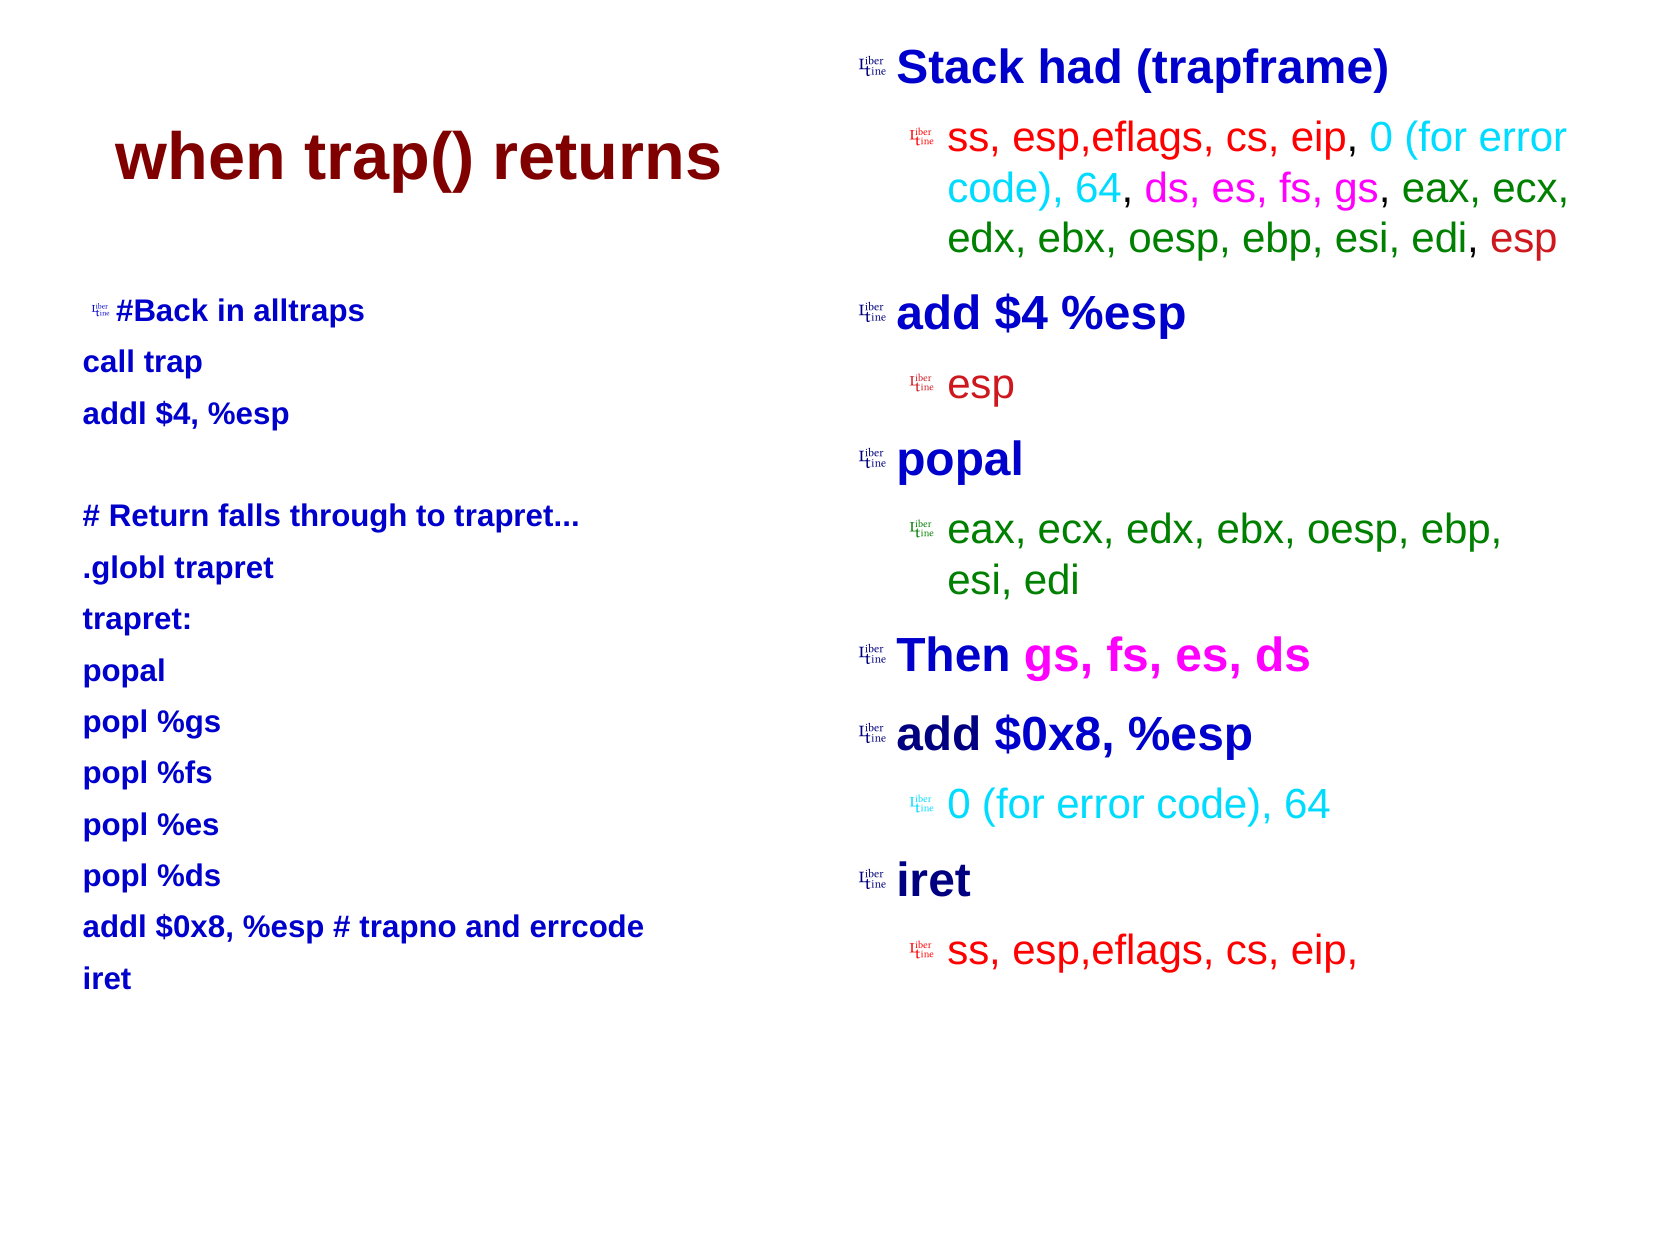

Stack had (trapframe)
ss, esp,eflags, cs, eip, 0 (for error code), 64, ds, es, fs, gs, eax, ecx, edx, ebx, oesp, ebp, esi, edi, esp
add $4 %esp
esp
popal
eax, ecx, edx, ebx, oesp, ebp, esi, edi
Then gs, fs, es, ds
add $0x8, %esp
0 (for error code), 64
iret
ss, esp,eflags, cs, eip,
# when trap() returns
#Back in alltraps
call trap
addl $4, %esp
# Return falls through to trapret...
.globl trapret
trapret:
popal
popl %gs
popl %fs
popl %es
popl %ds
addl $0x8, %esp # trapno and errcode
iret